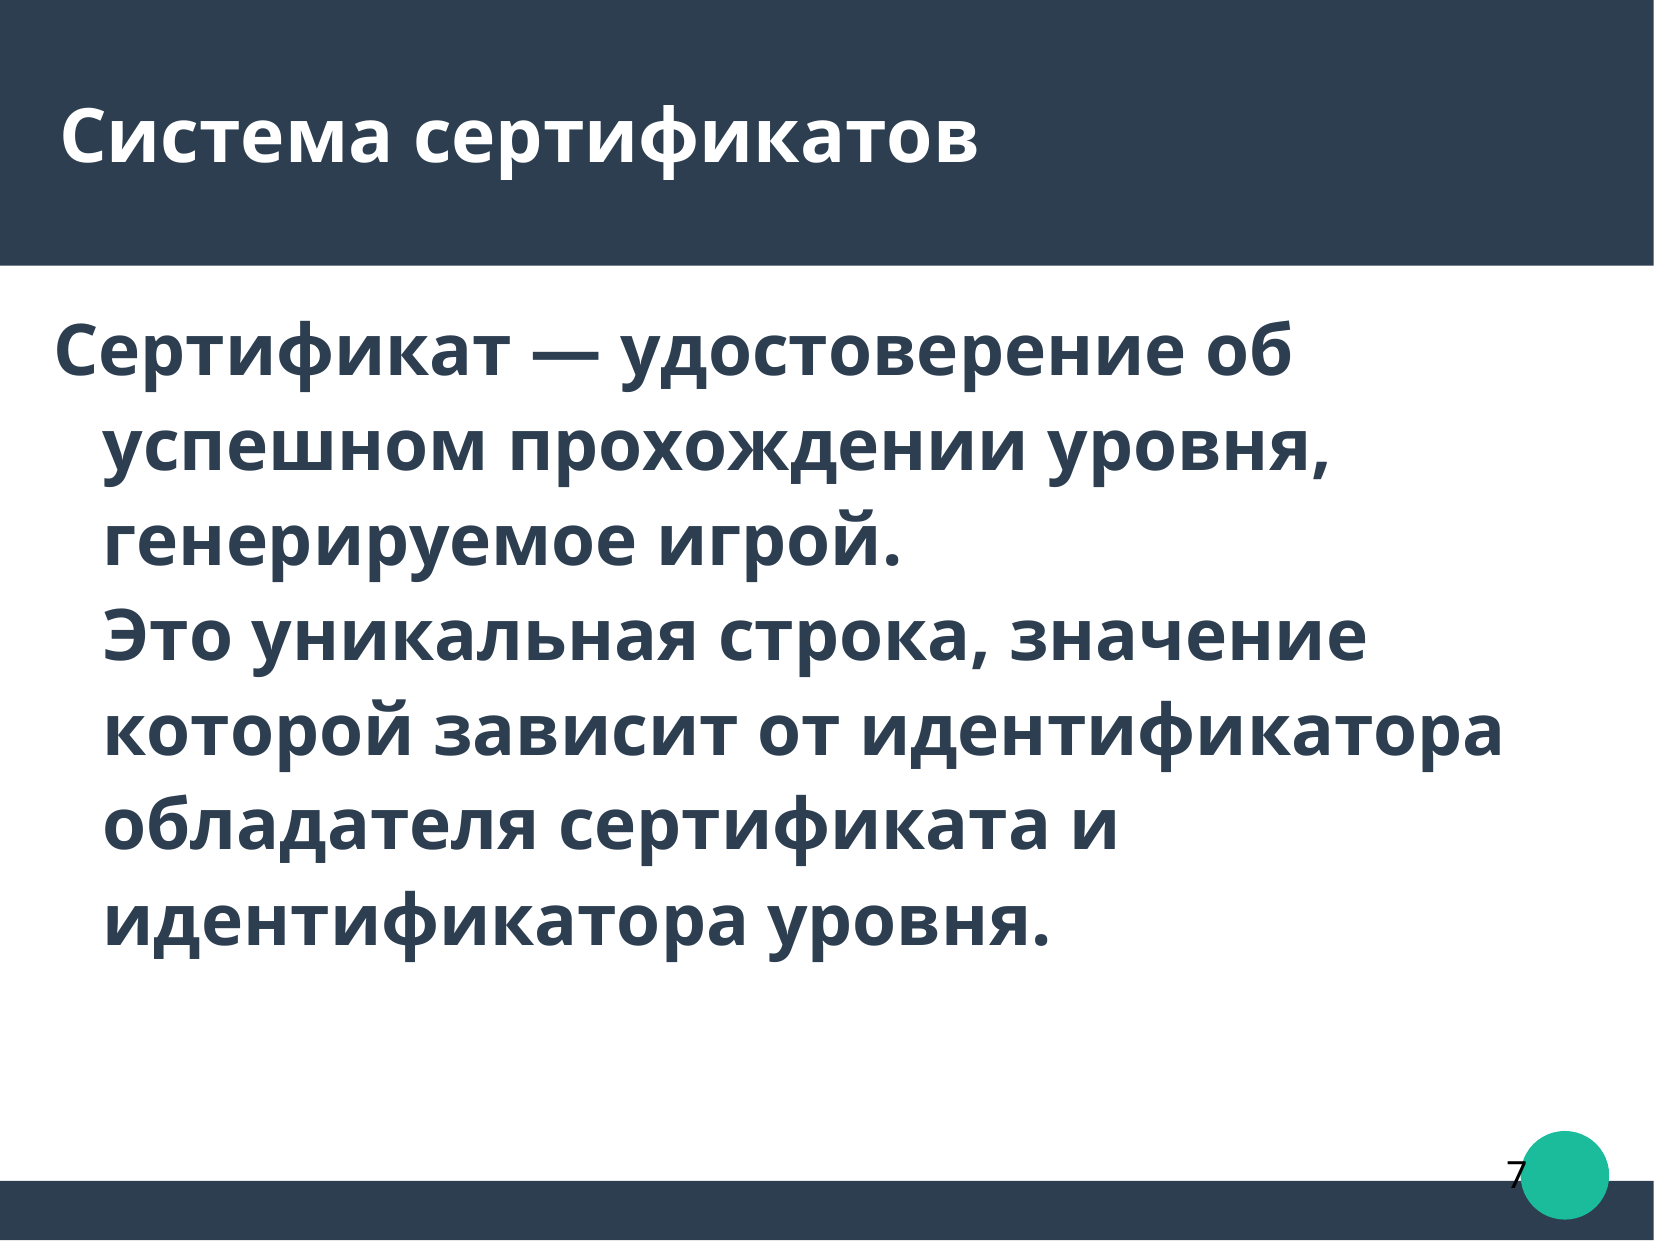

# Система сертификатов
Сертификат — удостоверение об успешном прохождении уровня, генерируемое игрой.
Это уникальная строка, значение которой зависит от идентификатора обладателя сертификата и идентификатора уровня.
7